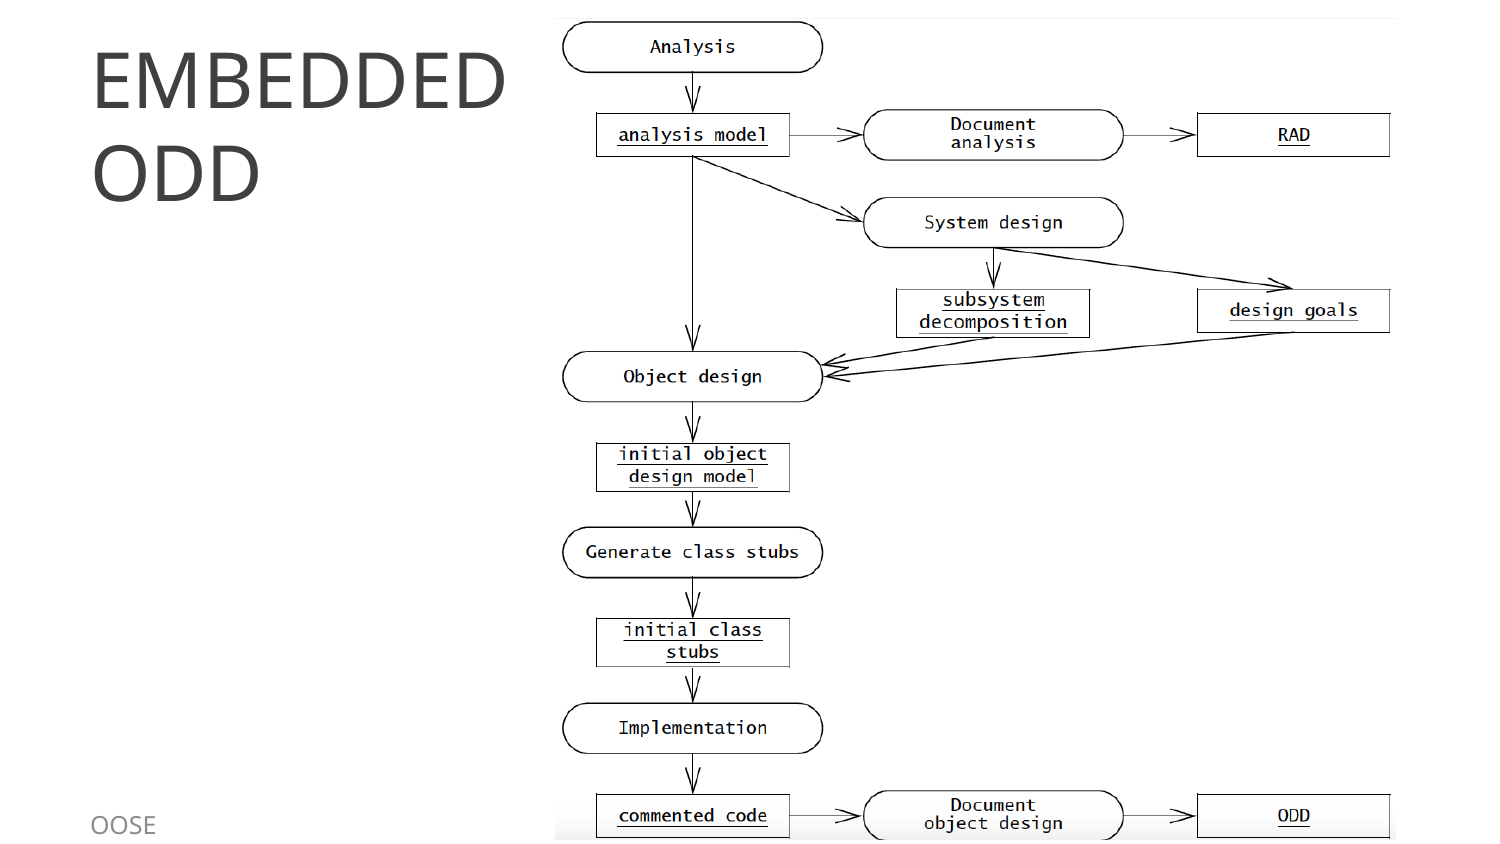

# Embedded odd
OOSE
UNIT 05 - Object Oriented Design